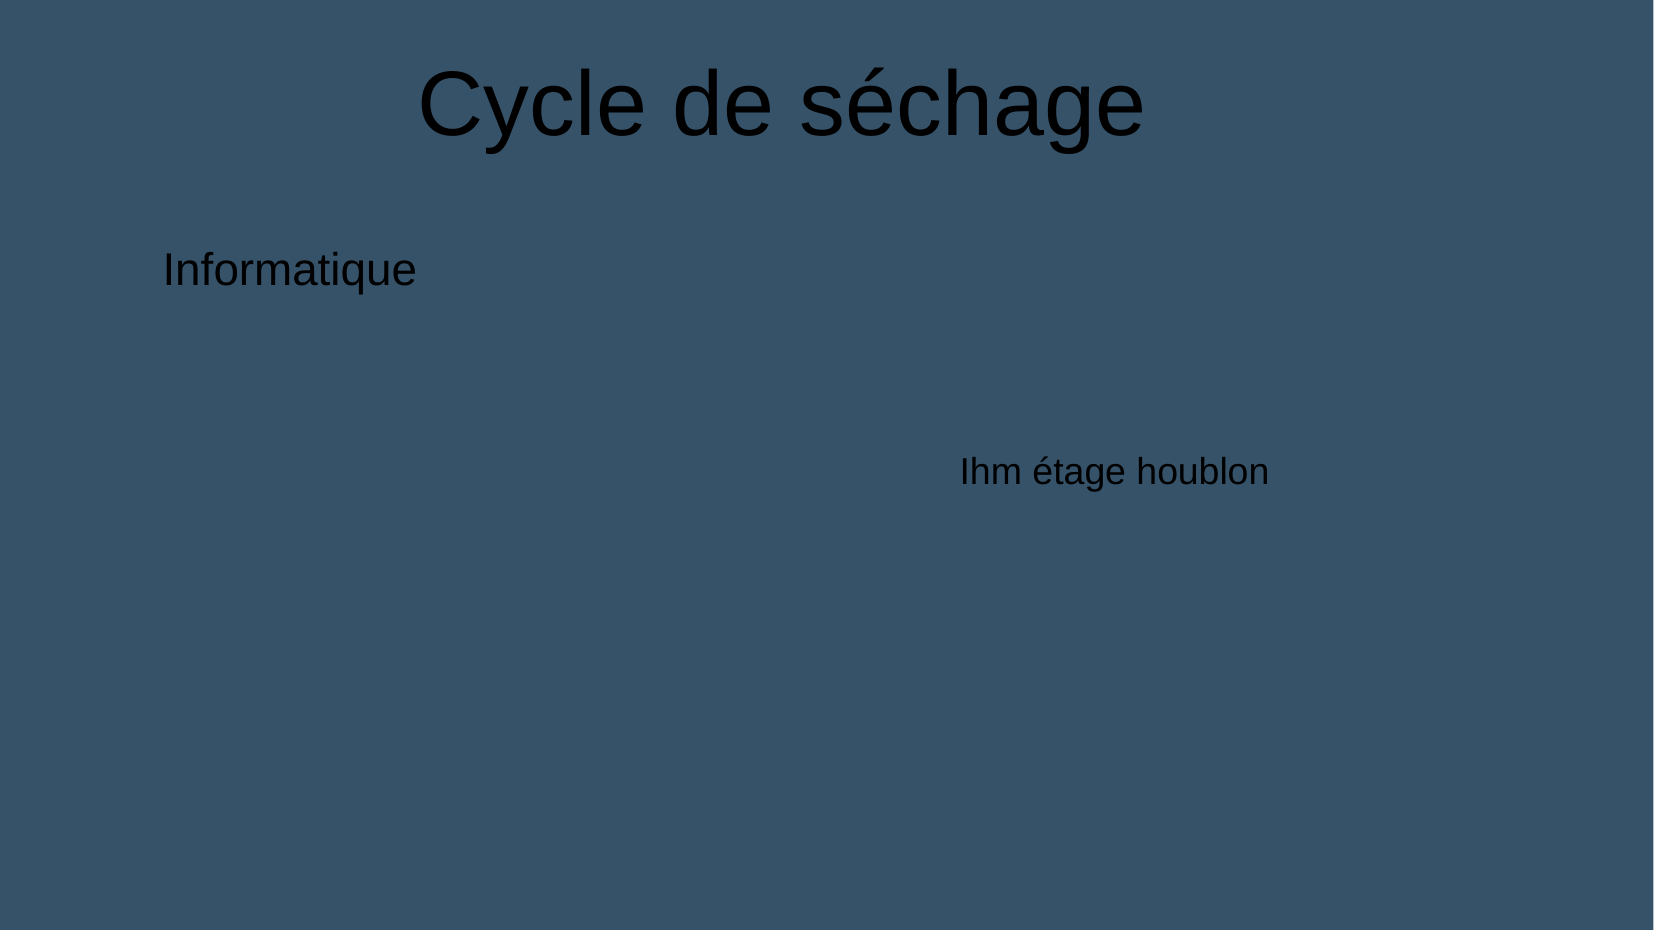

# Cycle de séchage
Informatique
Ihm étage houblon